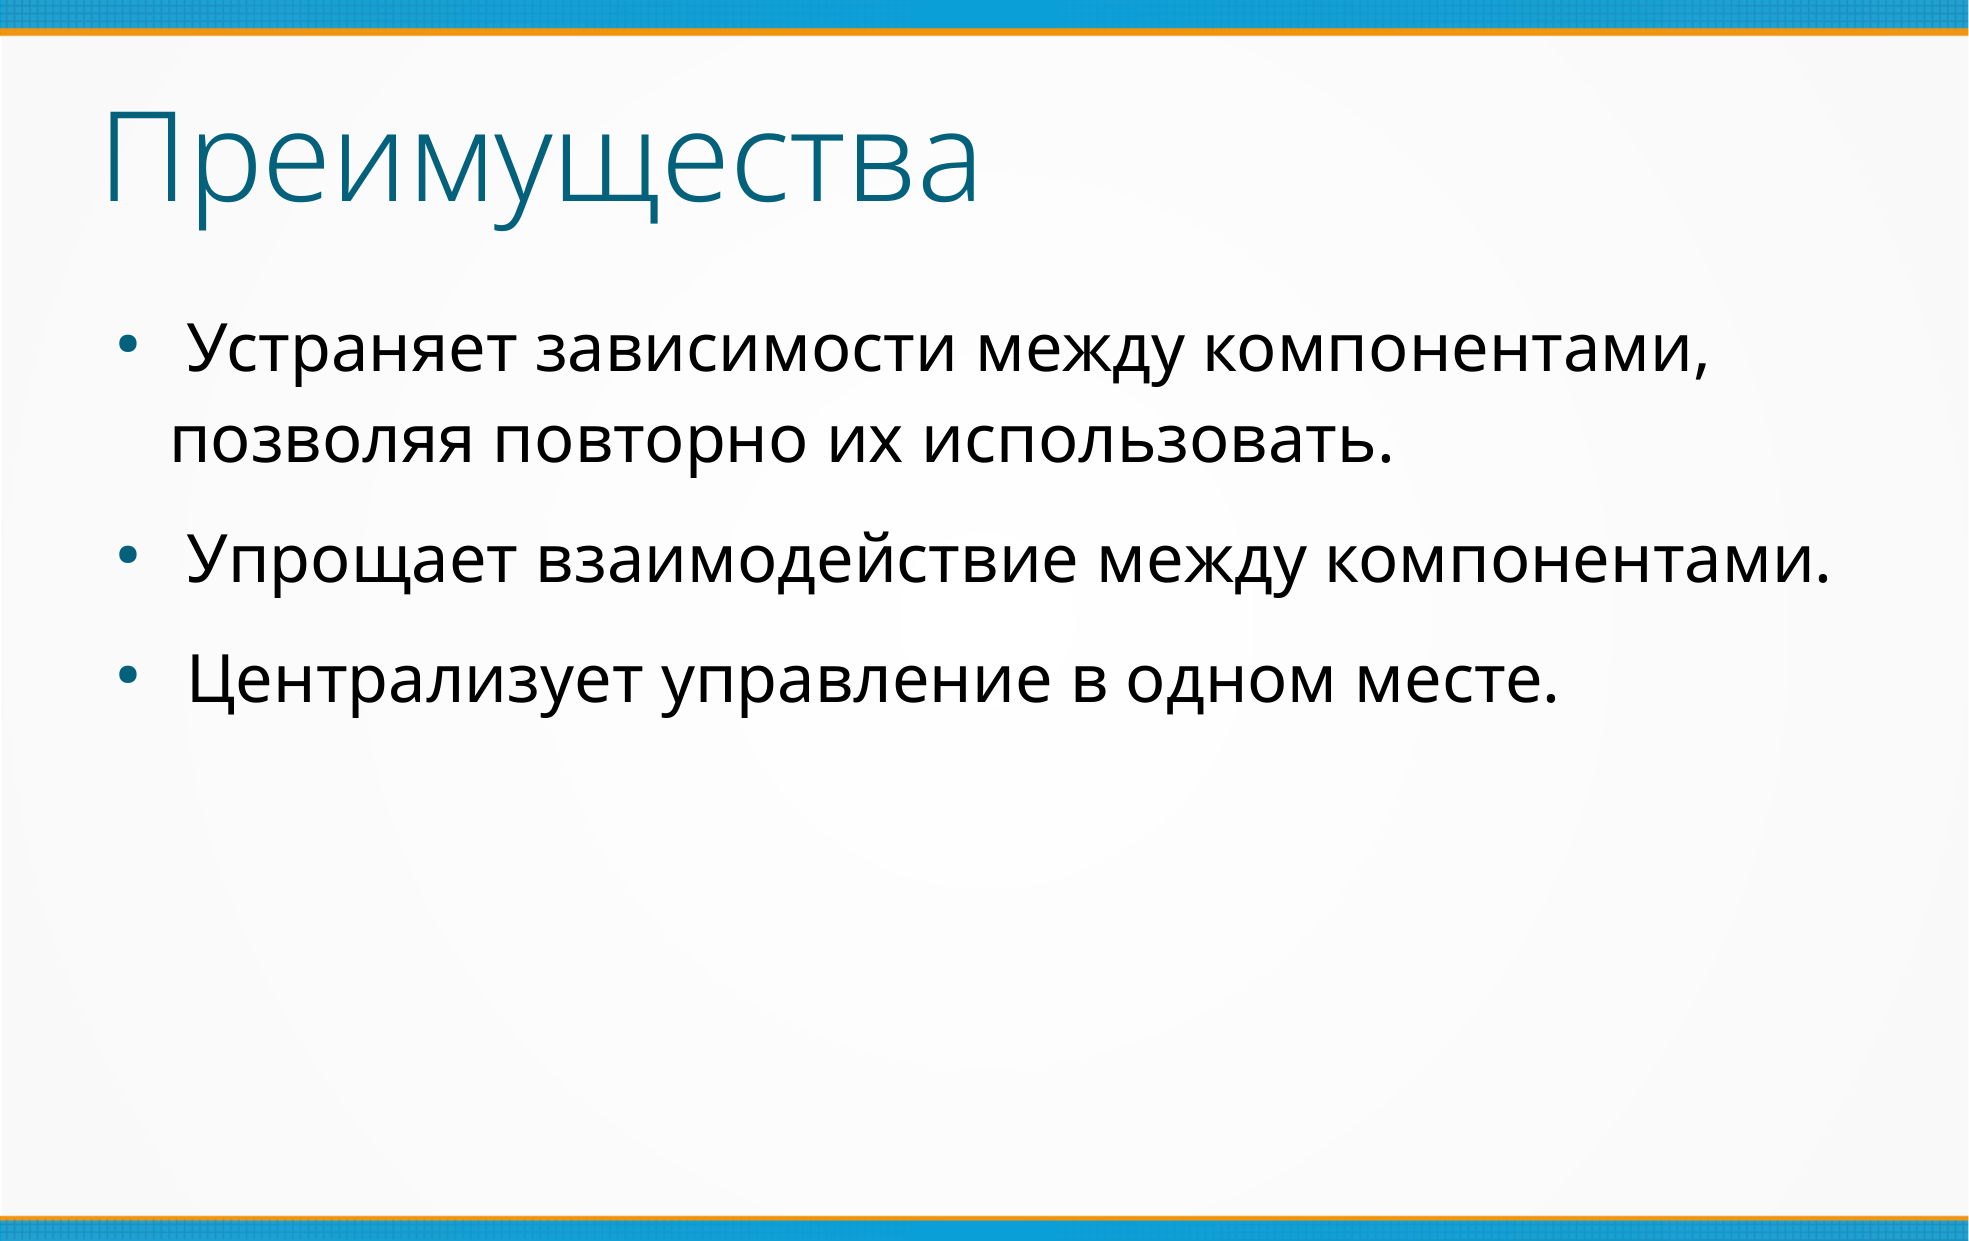

# Преимущества
 Устраняет зависимости между компонентами, позволяя повторно их использовать.
 Упрощает взаимодействие между компонентами.
 Централизует управление в одном месте.